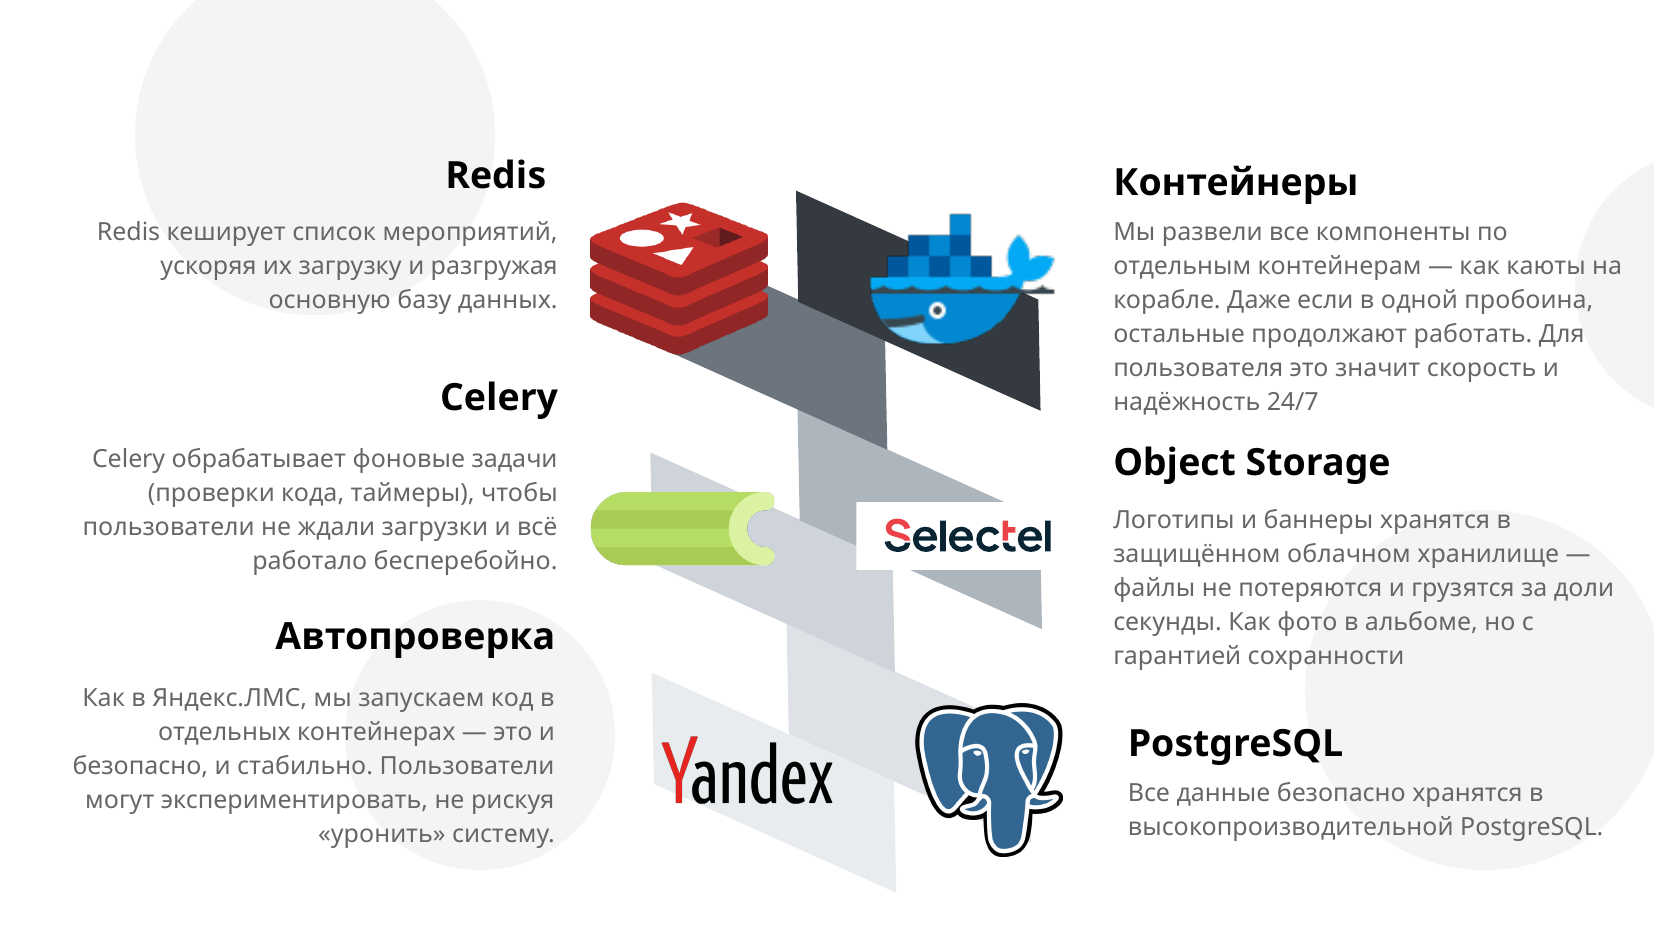

Redis
Контейнеры
Redis кеширует список мероприятий, ускоряя их загрузку и разгружая основную базу данных.
Мы развели все компоненты по отдельным контейнерам — как каюты на корабле. Даже если в одной пробоина, остальные продолжают работать. Для пользователя это значит скорость и надёжность 24/7
Celery
Object Storage
Celery обрабатывает фоновые задачи (проверки кода, таймеры), чтобы пользователи не ждали загрузки и всё работало бесперебойно.
Логотипы и баннеры хранятся в защищённом облачном хранилище — файлы не потеряются и грузятся за доли секунды. Как фото в альбоме, но с гарантией сохранности
Автопроверка
Как в Яндекс.ЛМС, мы запускаем код в отдельных контейнерах — это и безопасно, и стабильно. Пользователи могут экспериментировать, не рискуя «уронить» систему.
PostgreSQL
Все данные безопасно хранятся в высокопроизводительной PostgreSQL.